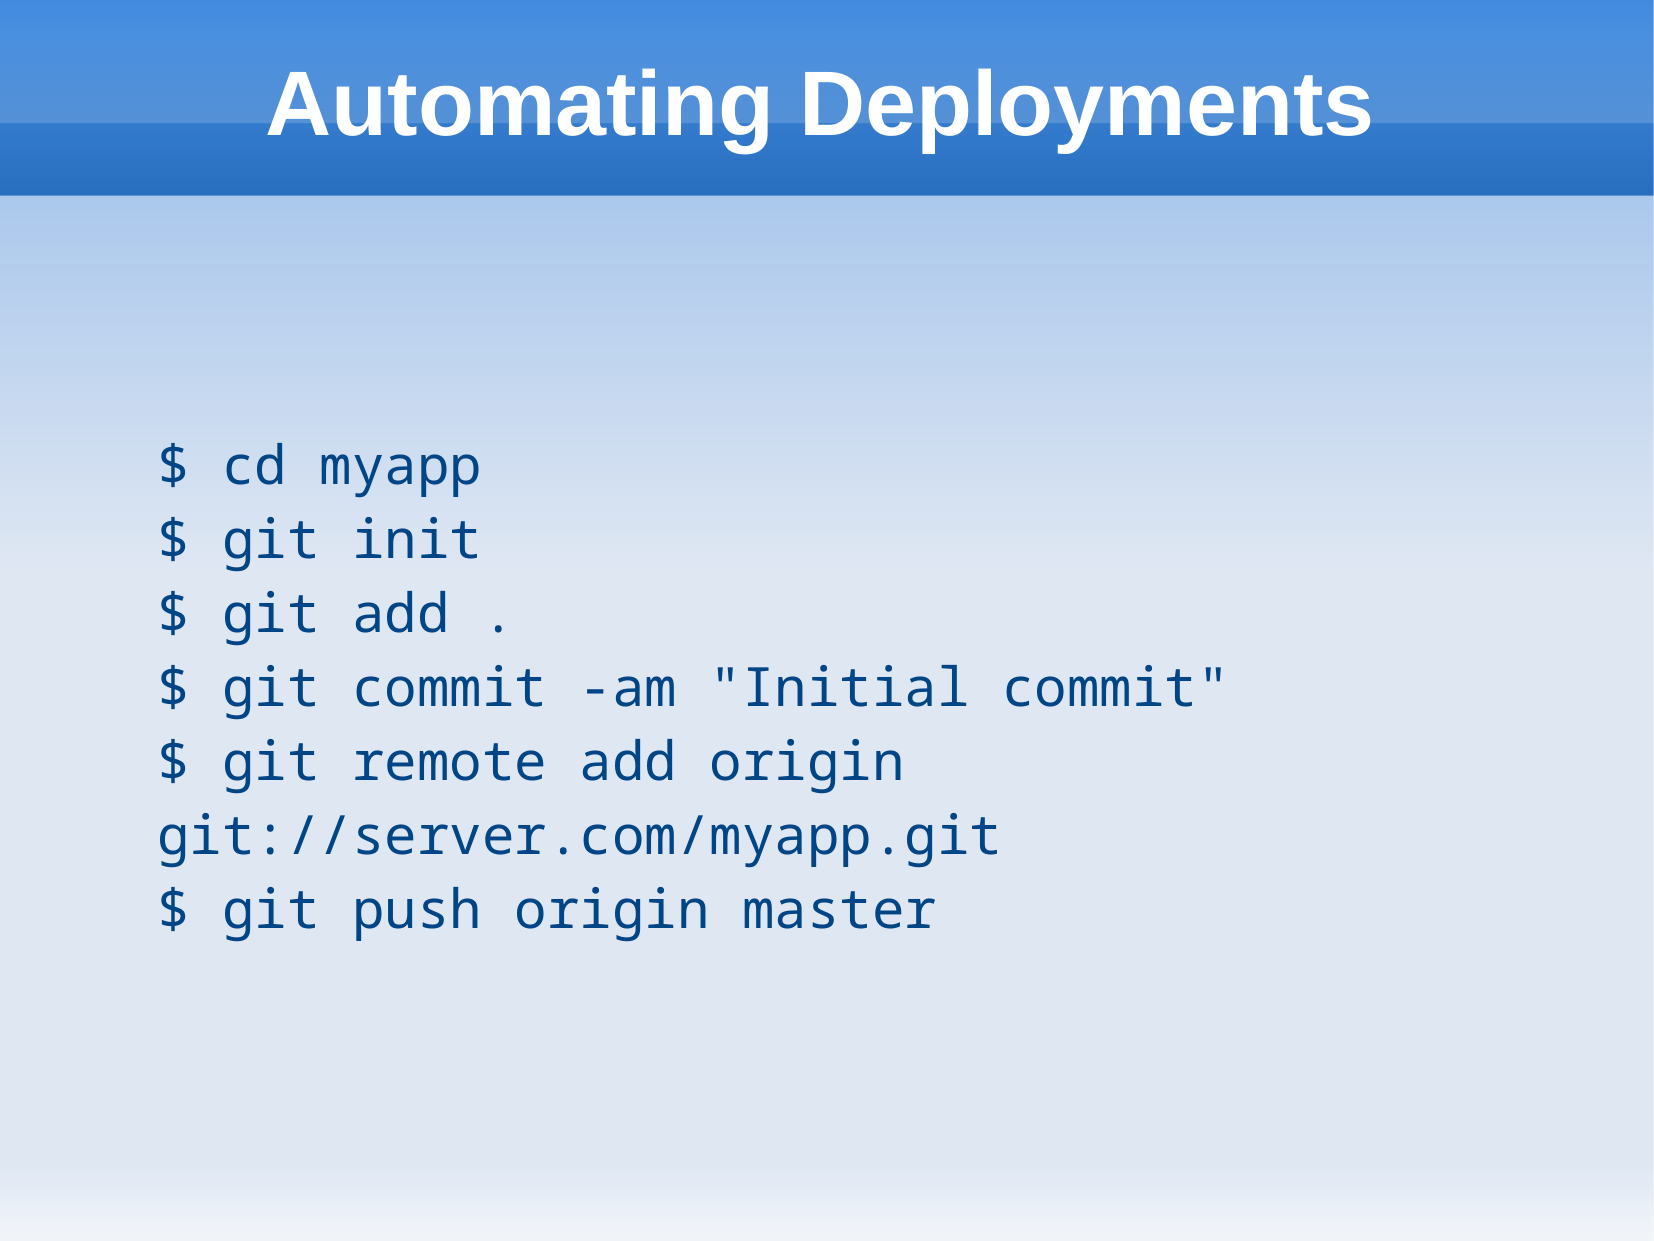

# Automating Deployments
$ cd myapp
$ git init
$ git add .
$ git commit -am "Initial commit"
$ git remote add origin git://server.com/myapp.git
$ git push origin master